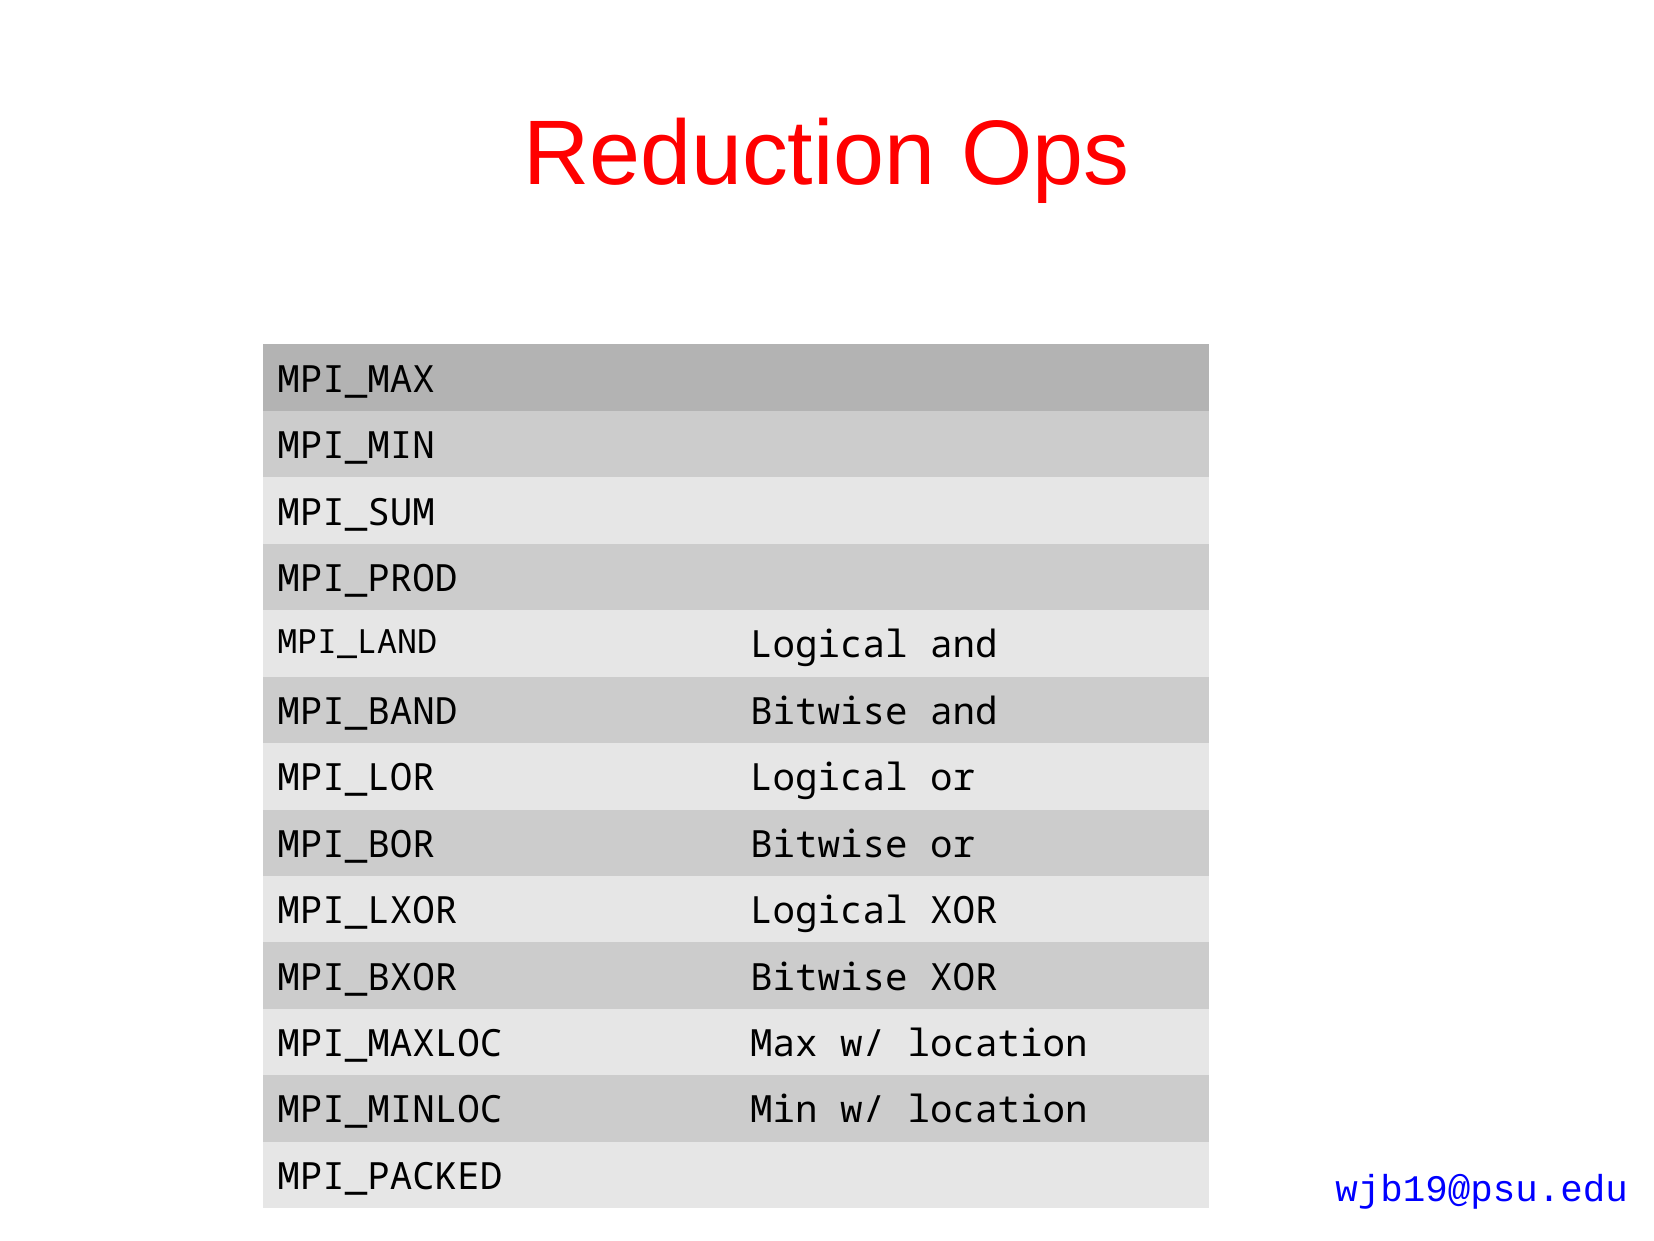

# Reduction Ops
| MPI\_MAX | |
| --- | --- |
| MPI\_MIN | |
| MPI\_SUM | |
| MPI\_PROD | |
| MPI\_LAND | Logical and |
| MPI\_BAND | Bitwise and |
| MPI\_LOR | Logical or |
| MPI\_BOR | Bitwise or |
| MPI\_LXOR | Logical XOR |
| MPI\_BXOR | Bitwise XOR |
| MPI\_MAXLOC | Max w/ location |
| MPI\_MINLOC | Min w/ location |
| MPI\_PACKED | |
wjb19@psu.edu